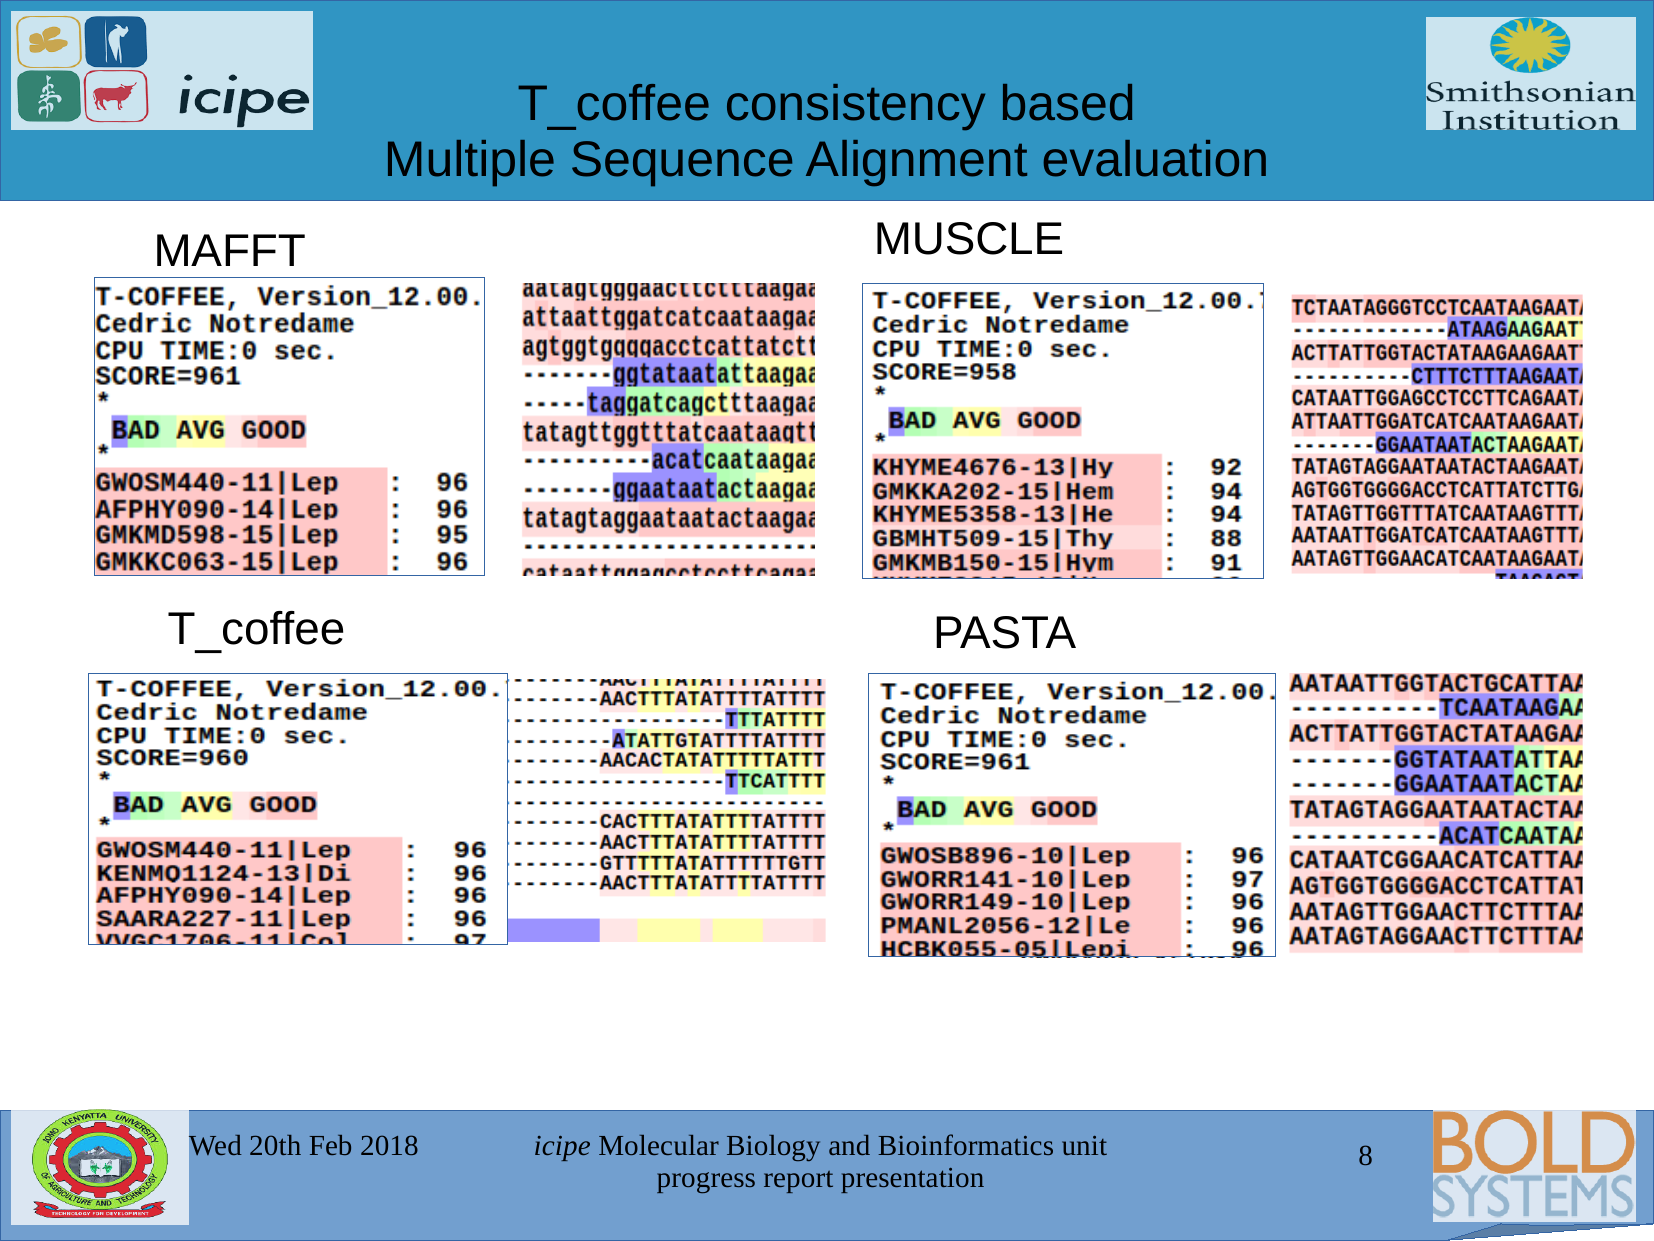

# T_coffee consistency based Multiple Sequence Alignment evaluation
MUSCLE
MAFFT
T_coffee
PASTA